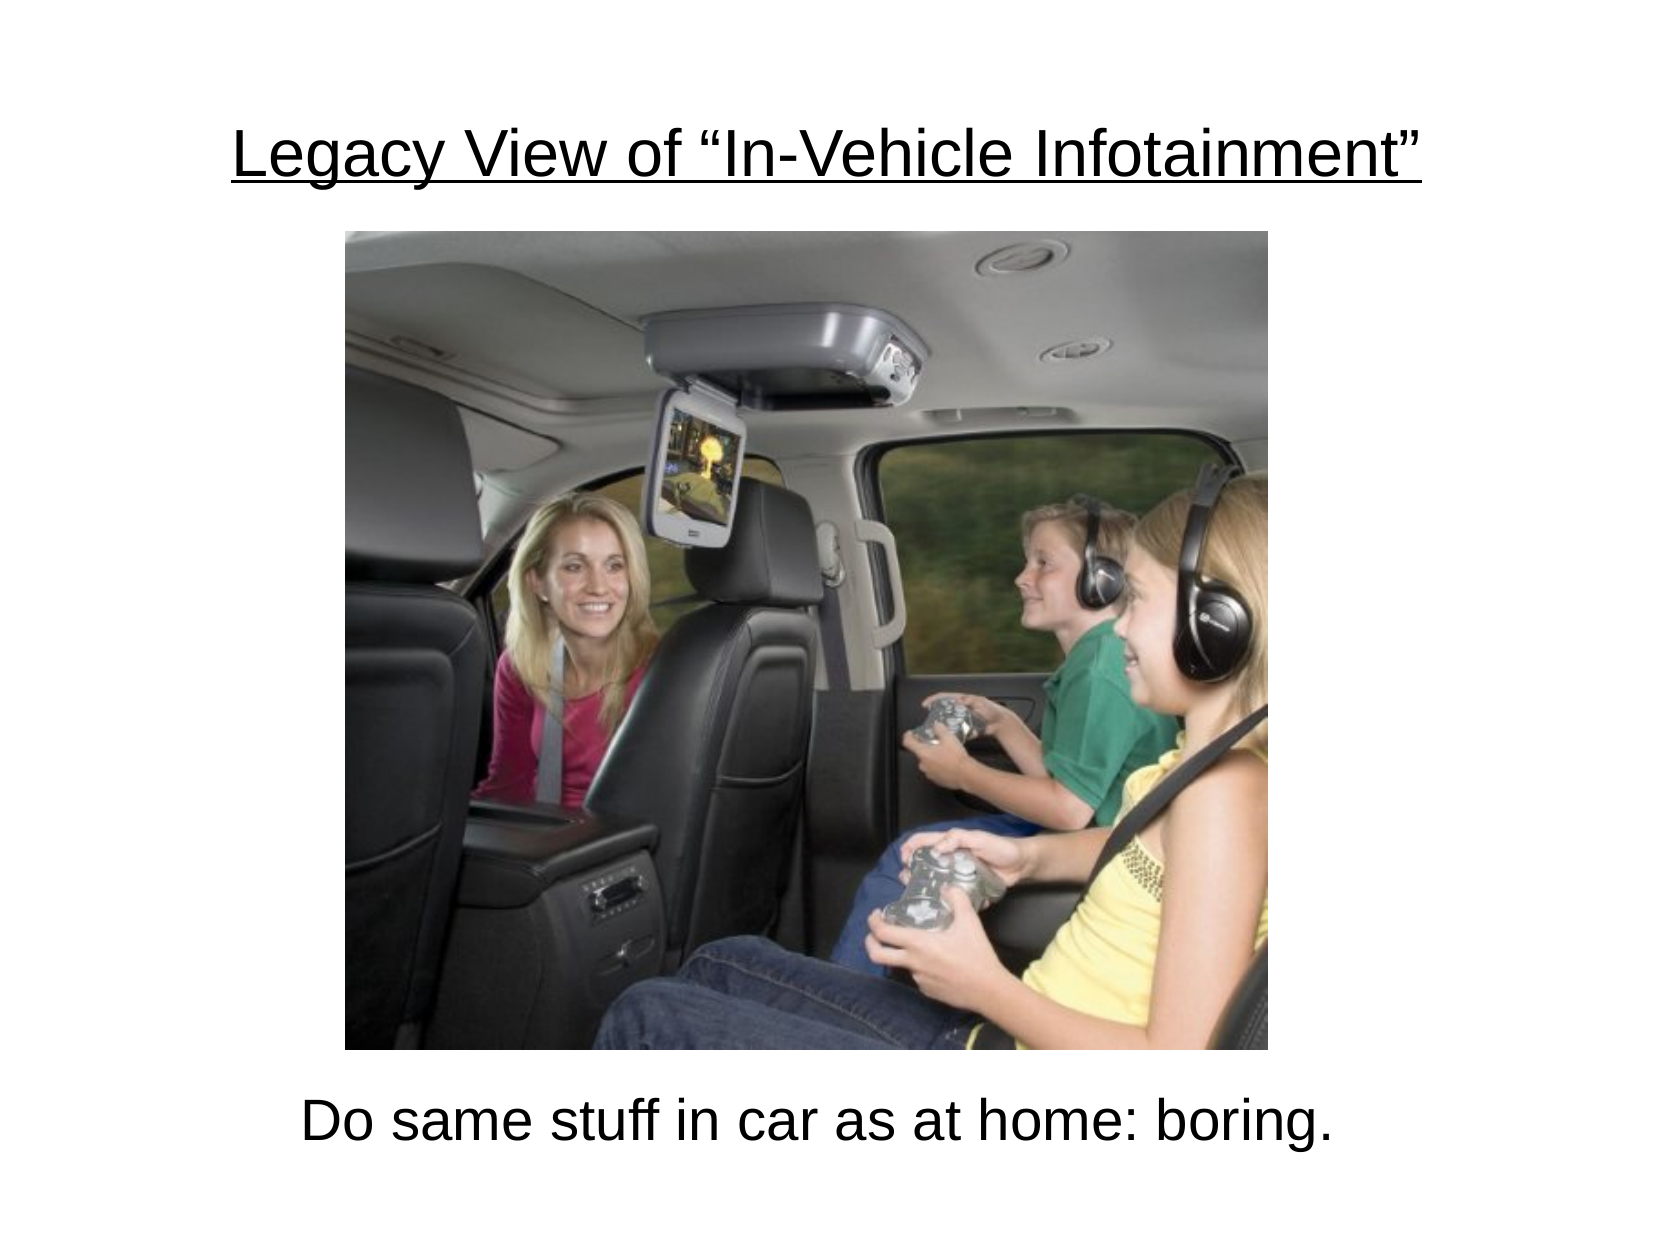

# Legacy View of “In-Vehicle Infotainment”
Do same stuff in car as at home: boring.